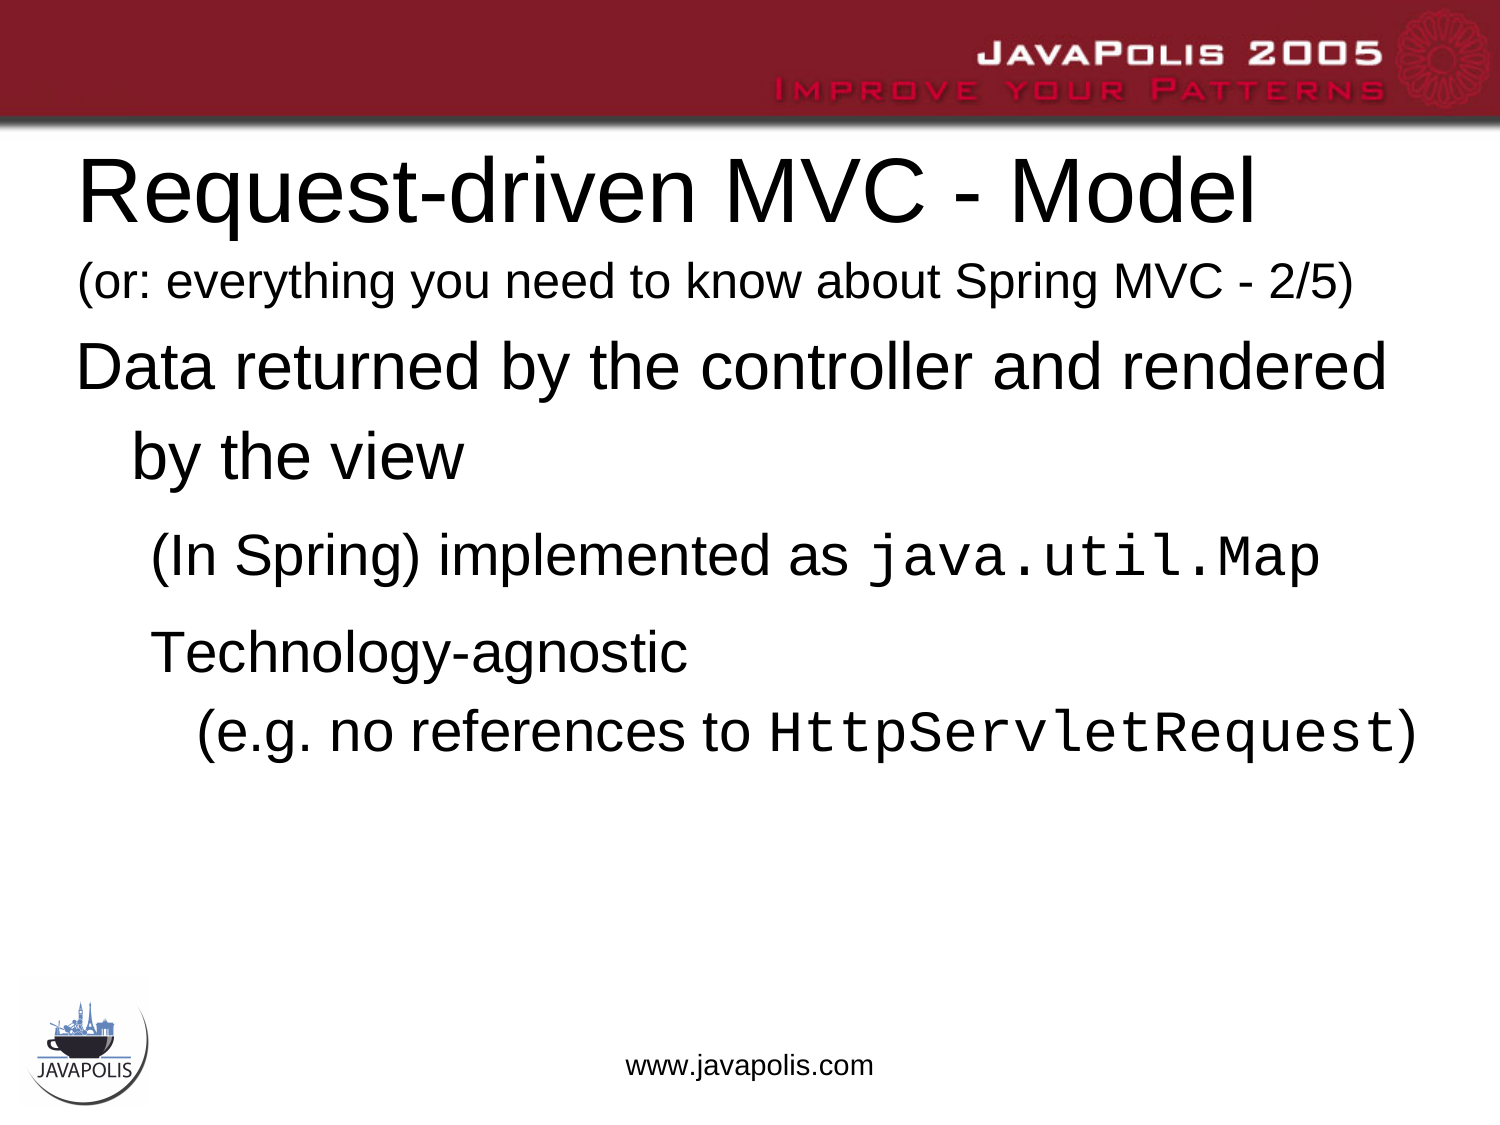

# Request-driven MVC - Model (or: everything you need to know about Spring MVC - 2/5)
Data returned by the controller and rendered by the view
(In Spring) implemented as java.util.Map
Technology-agnostic
(e.g. no references to HttpServletRequest)